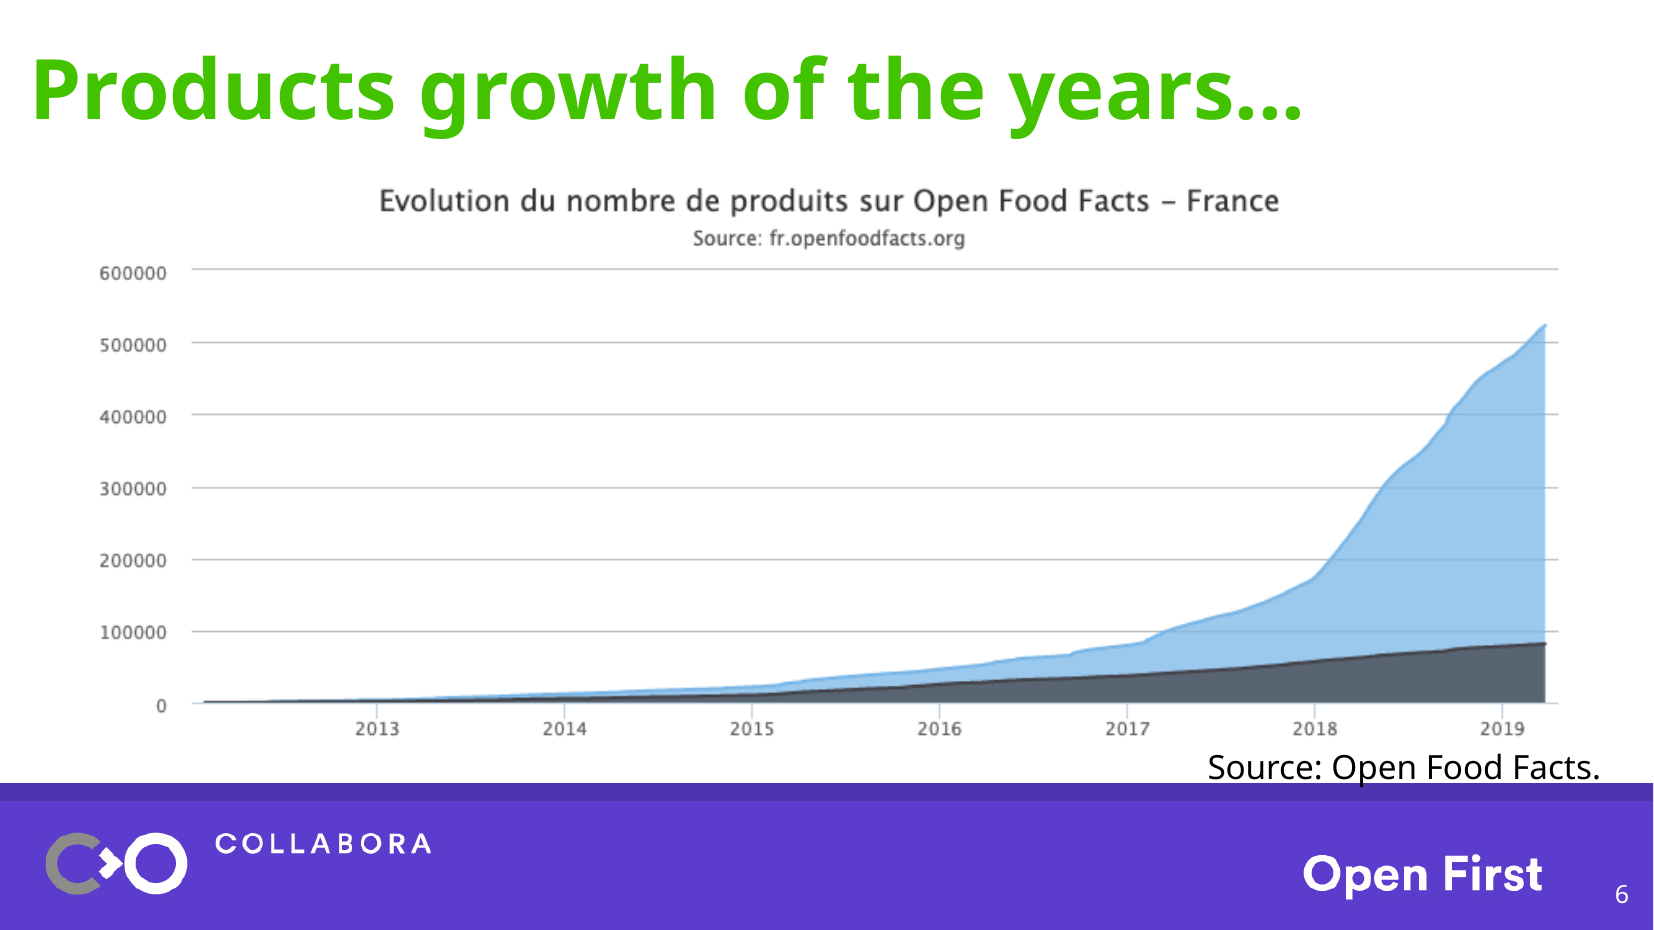

# Products growth of the years...
6
Source: Open Food Facts.